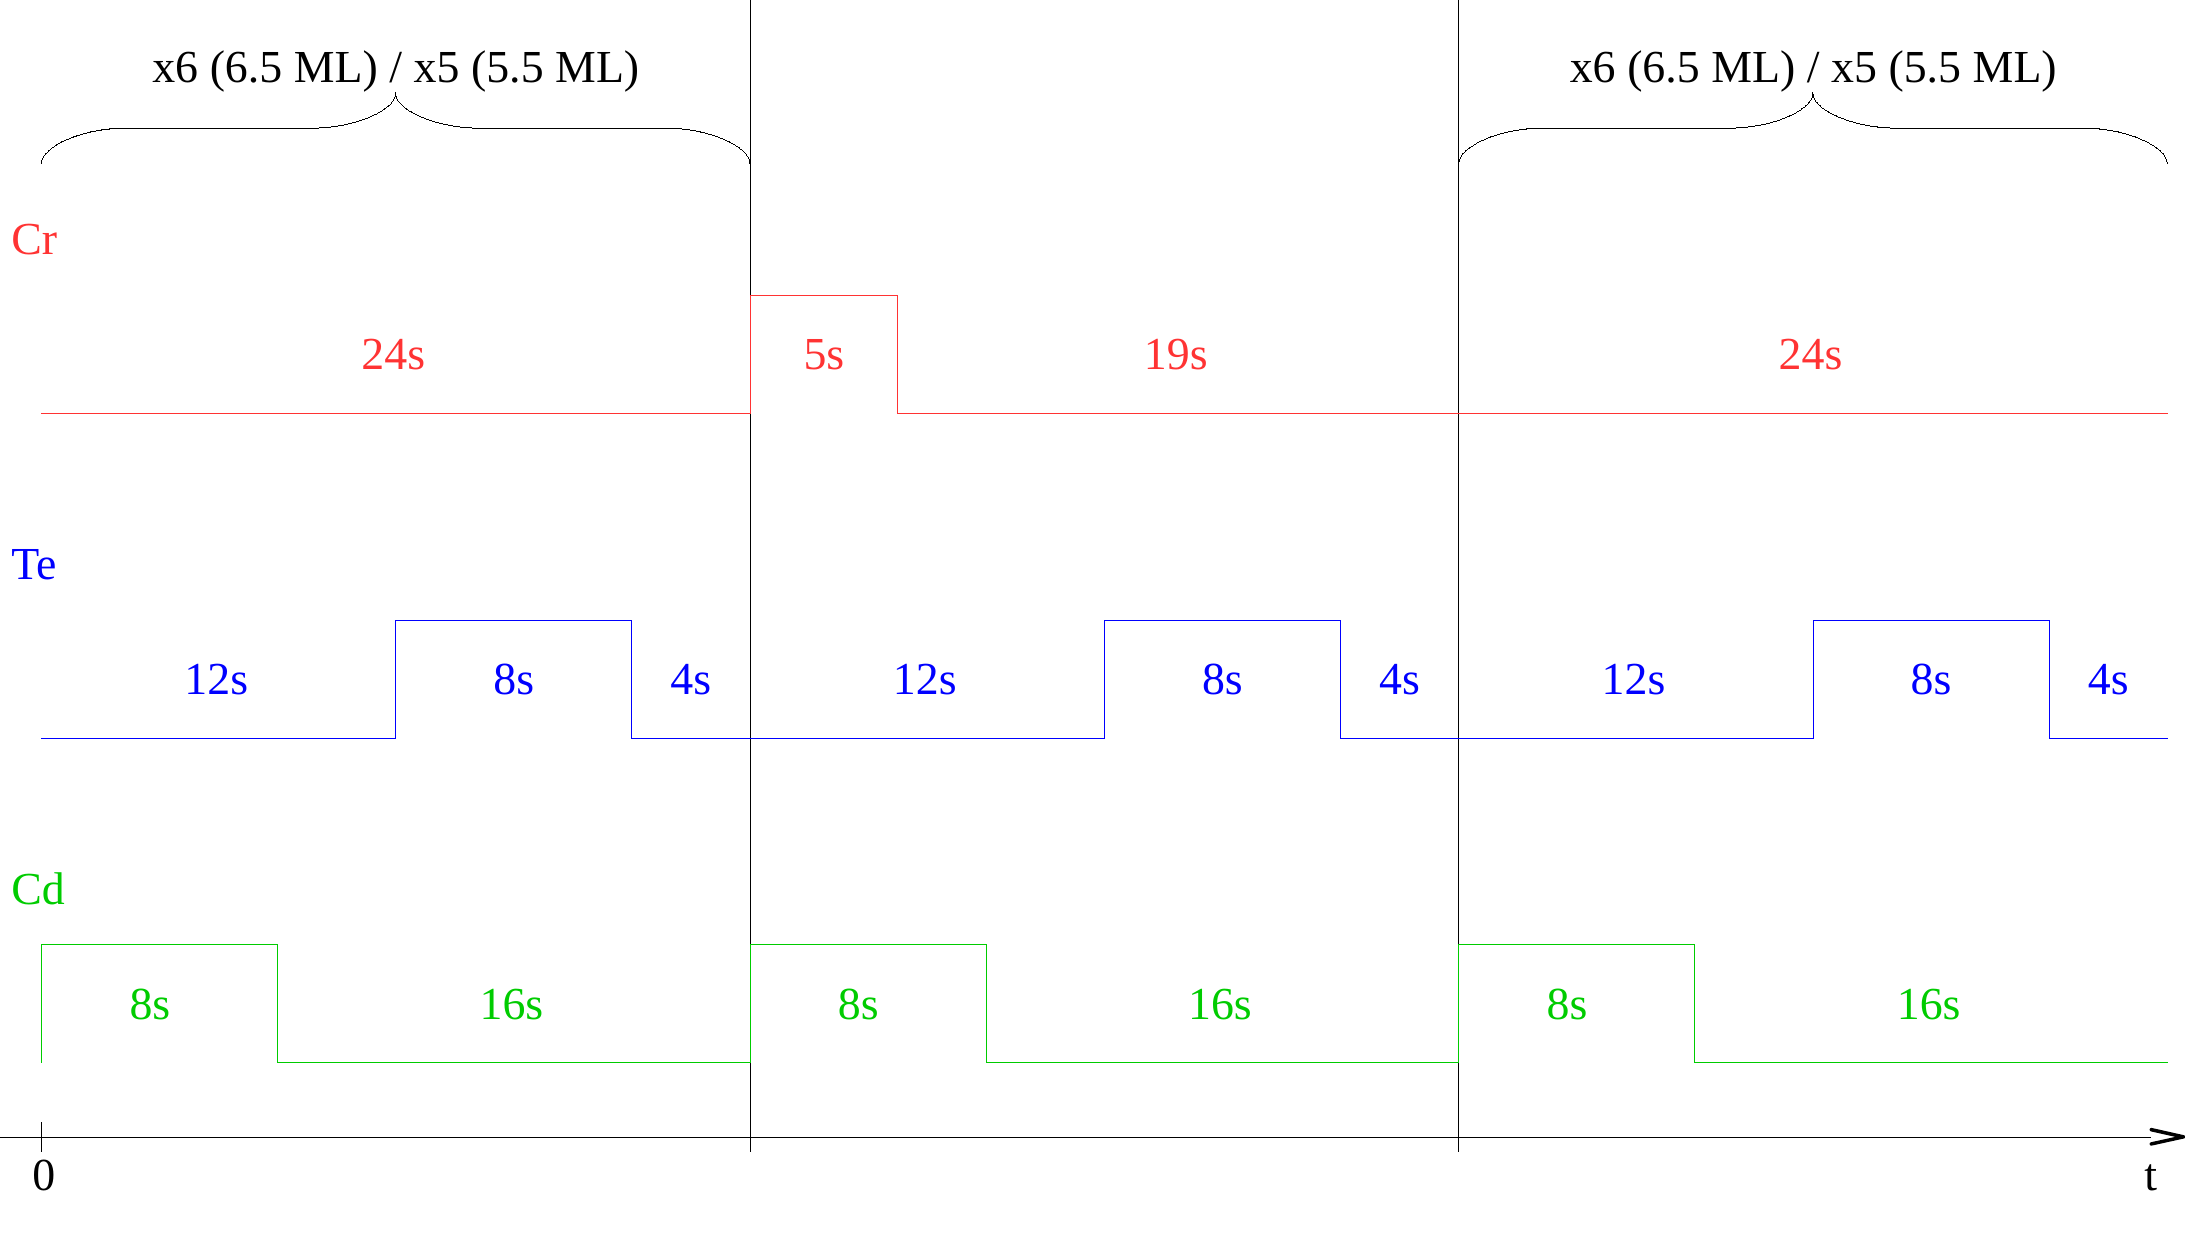

x6 (6.5 ML) / x5 (5.5 ML)
x6 (6.5 ML) / x5 (5.5 ML)
Cr
24s
5s
19s
24s
Te
12s
8s
4s
12s
8s
4s
12s
8s
4s
Cd
8s
16s
8s
16s
8s
16s
0
t